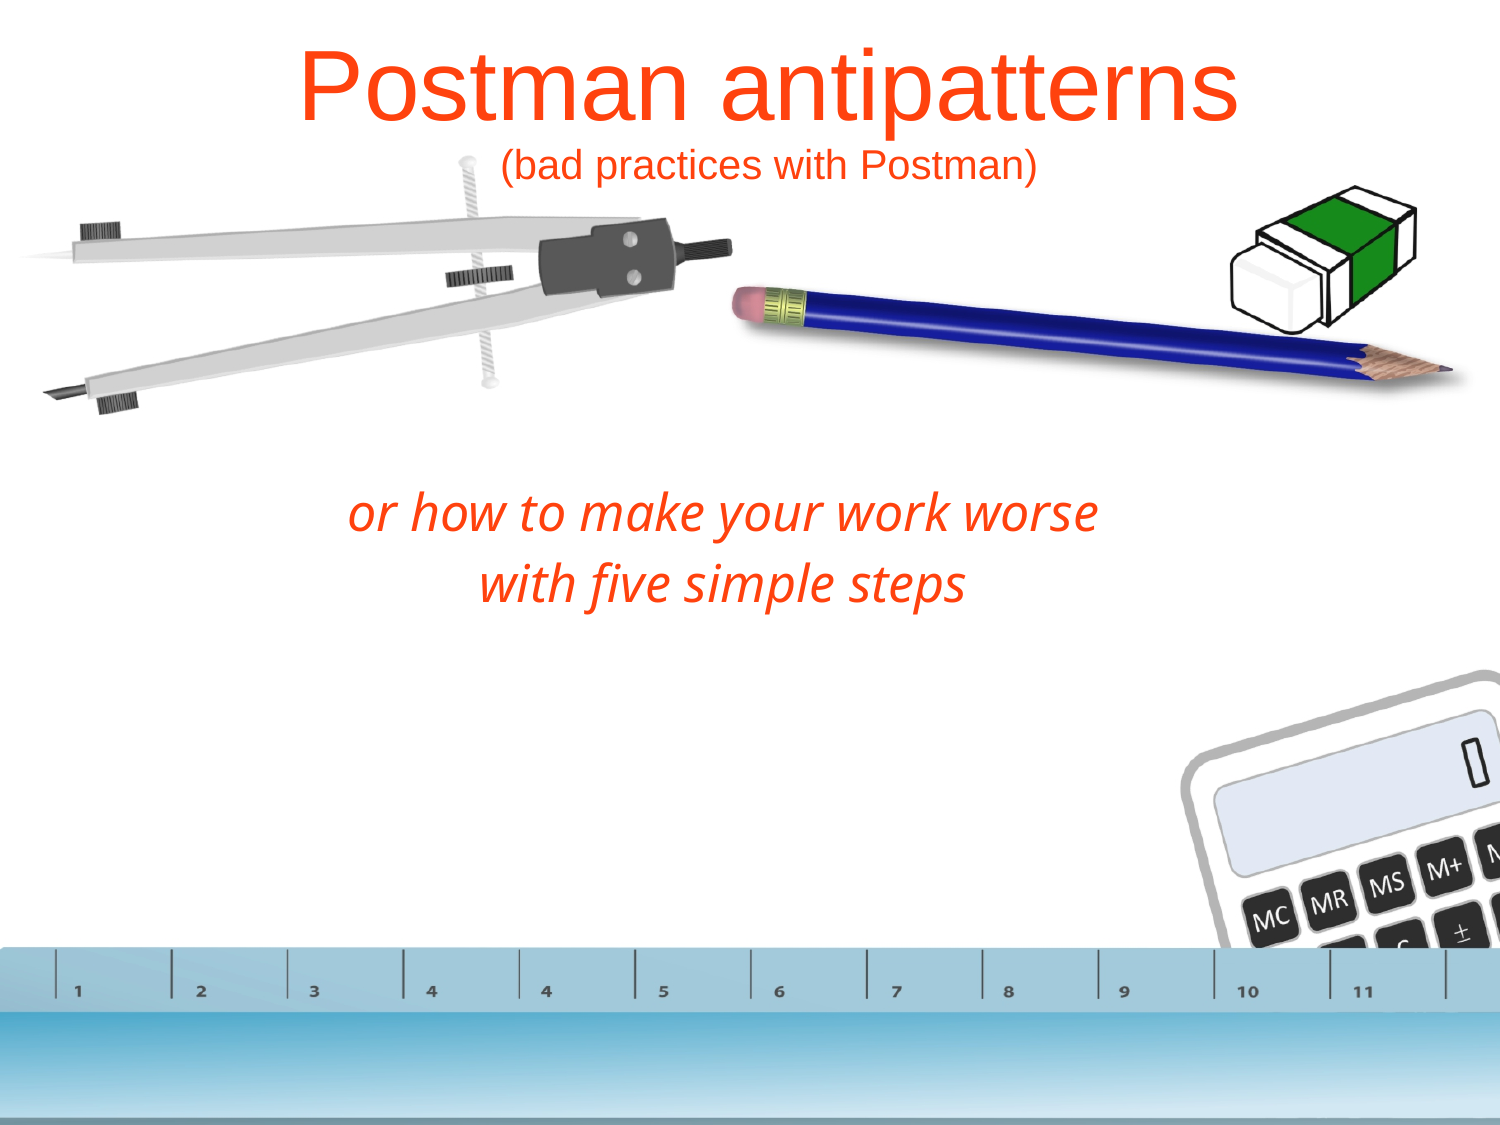

# Postman antipatterns (bad practices with Postman)
or how to make your work worse with five simple steps